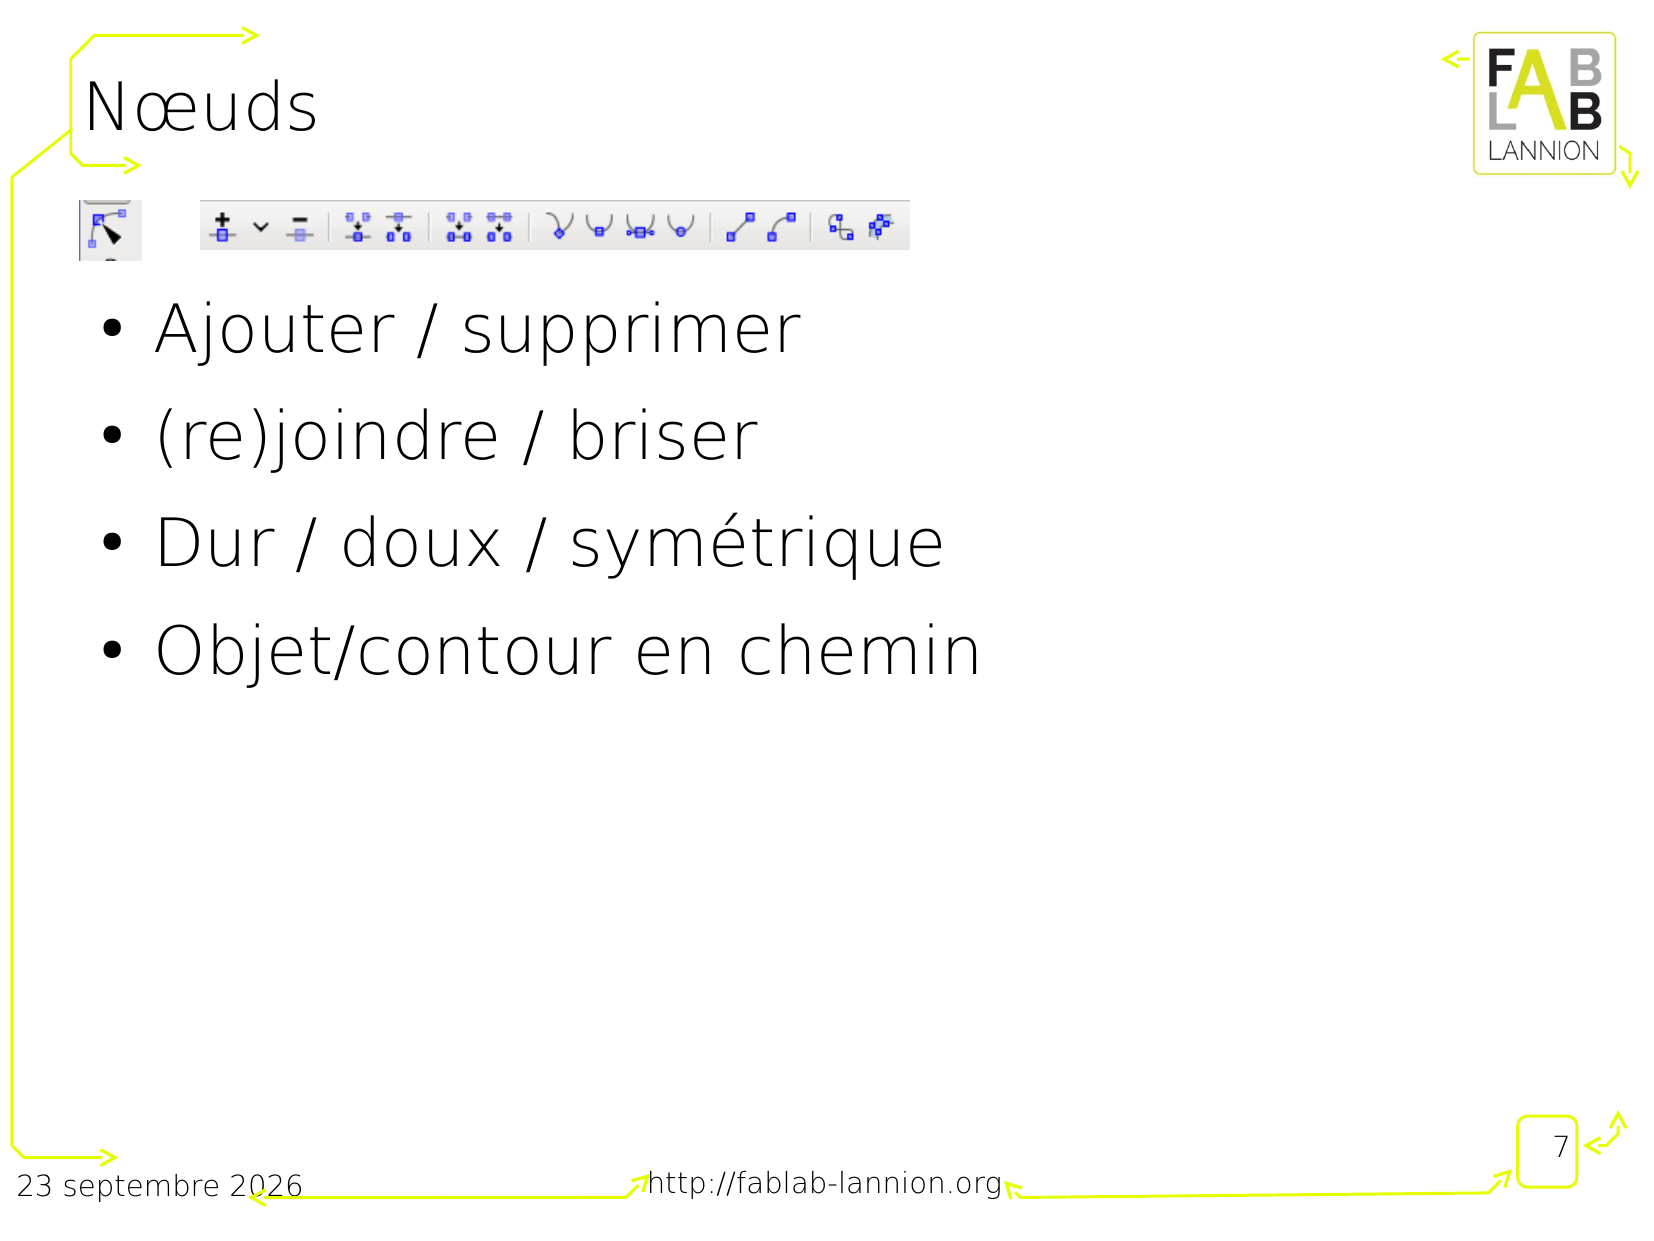

# Nœuds
Ajouter / supprimer
(re)joindre / briser
Dur / doux / symétrique
Objet/contour en chemin
7